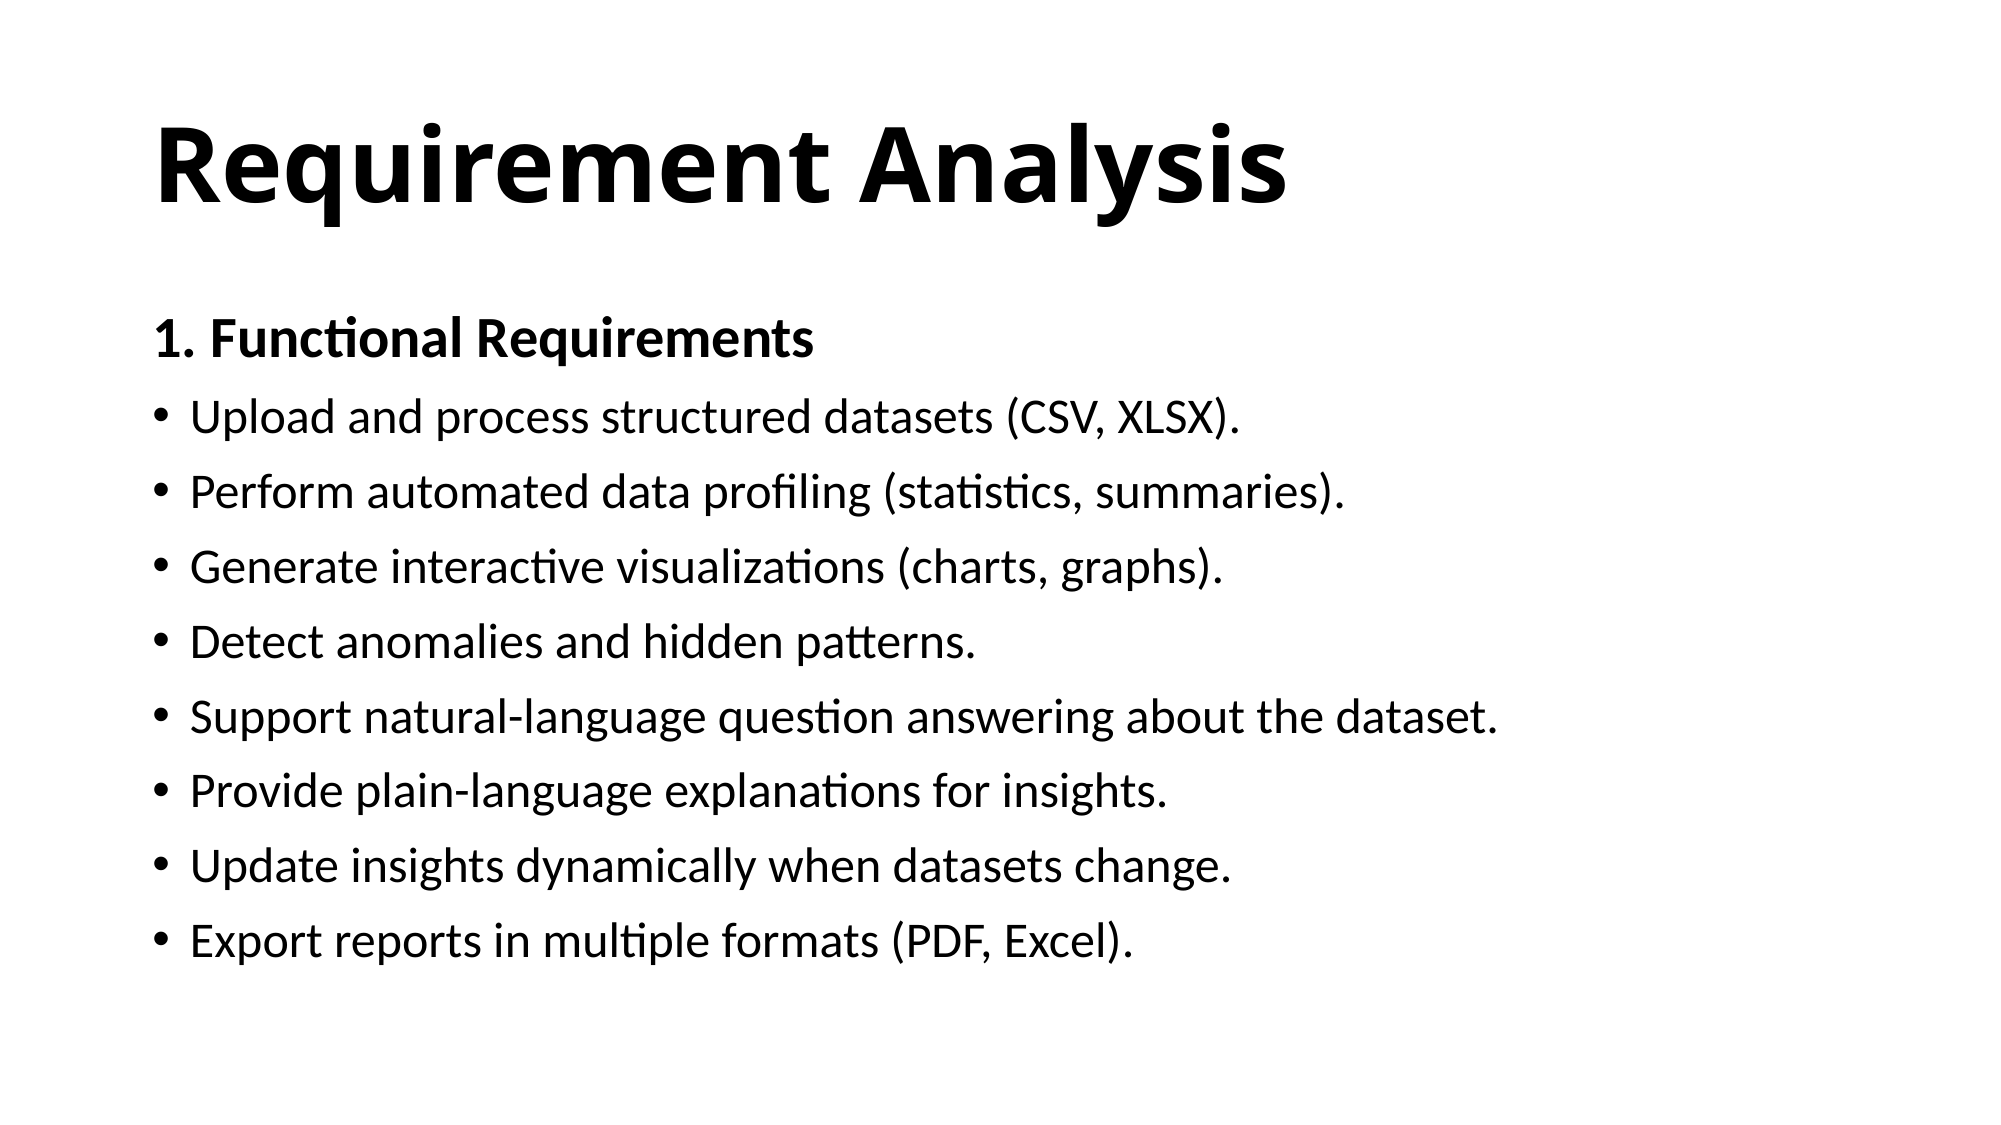

# Requirement Analysis
1. Functional Requirements
Upload and process structured datasets (CSV, XLSX).
Perform automated data profiling (statistics, summaries).
Generate interactive visualizations (charts, graphs).
Detect anomalies and hidden patterns.
Support natural-language question answering about the dataset.
Provide plain-language explanations for insights.
Update insights dynamically when datasets change.
Export reports in multiple formats (PDF, Excel).